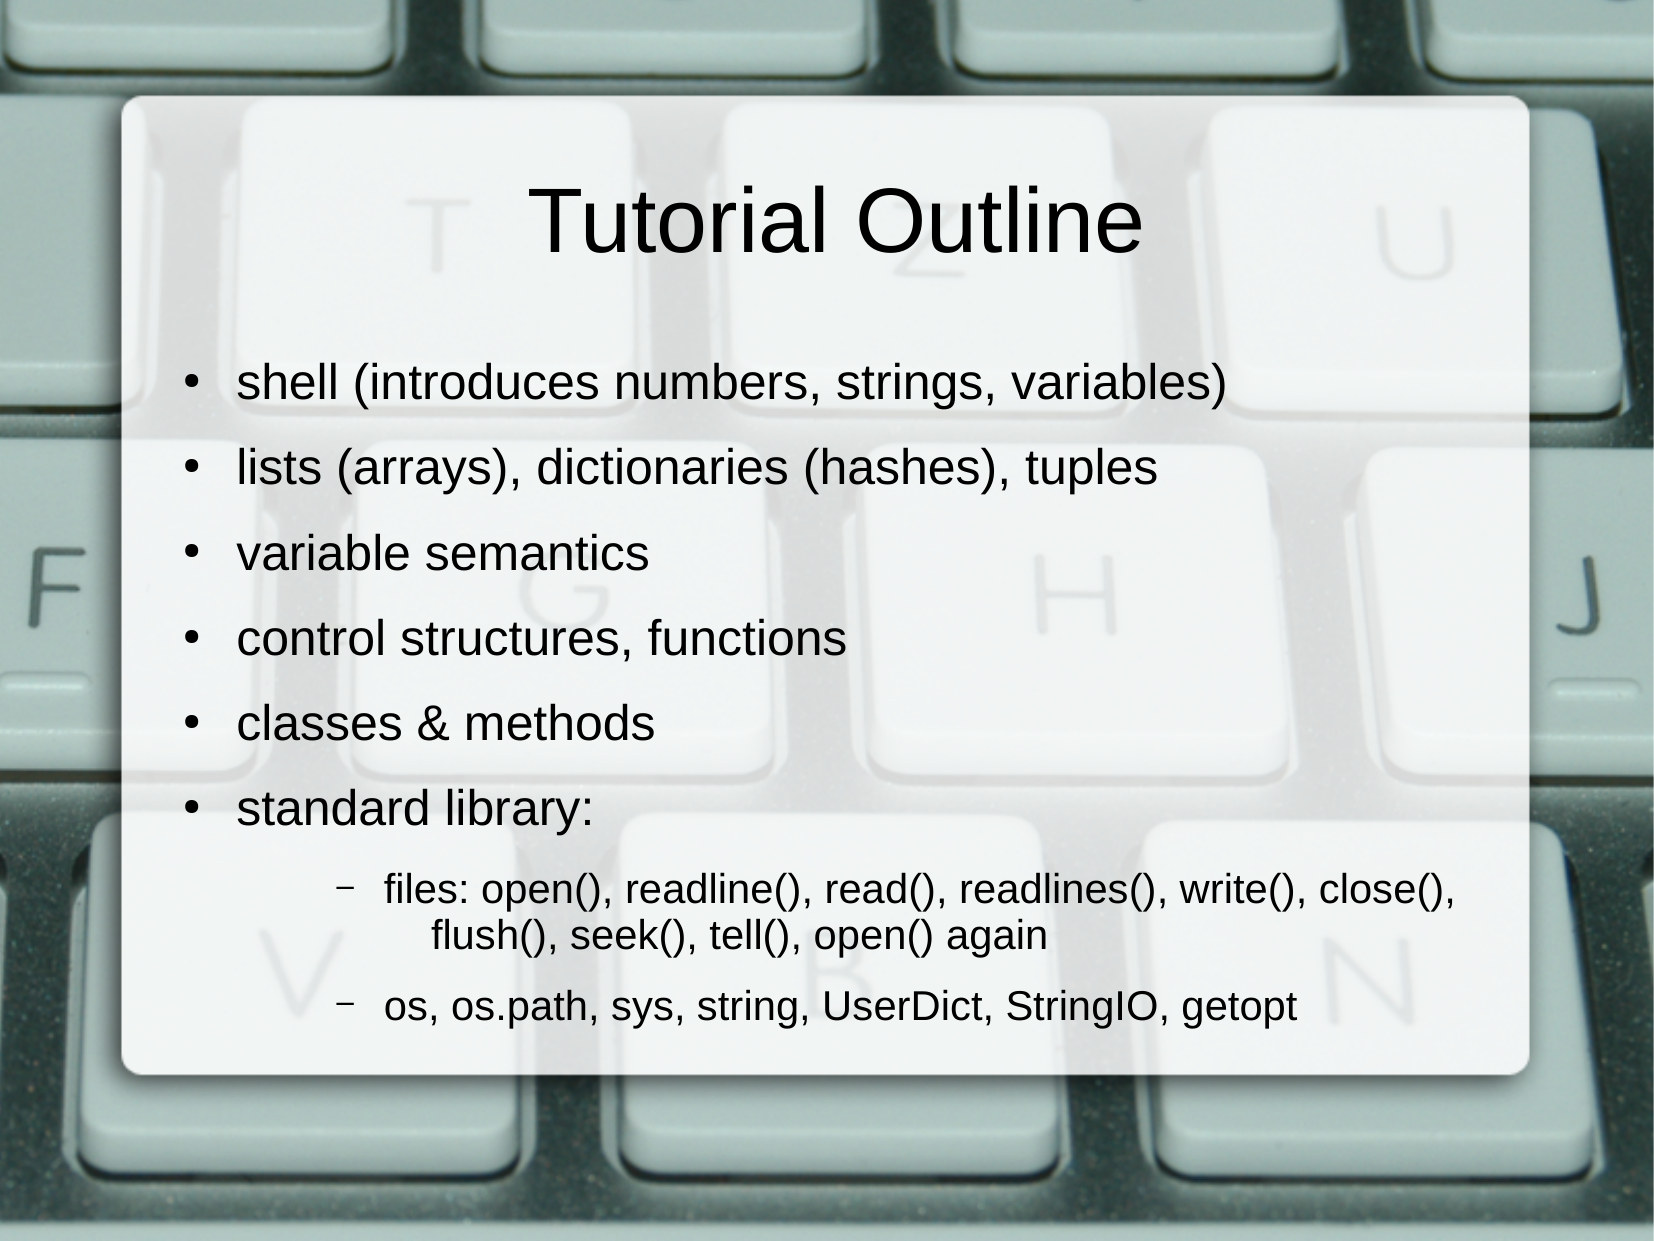

# Tutorial Outline
shell (introduces numbers, strings, variables)
lists (arrays), dictionaries (hashes), tuples
variable semantics
control structures, functions
classes & methods
standard library:
files: open(), readline(), read(), readlines(), write(), close(), flush(), seek(), tell(), open() again
os, os.path, sys, string, UserDict, StringIO, getopt